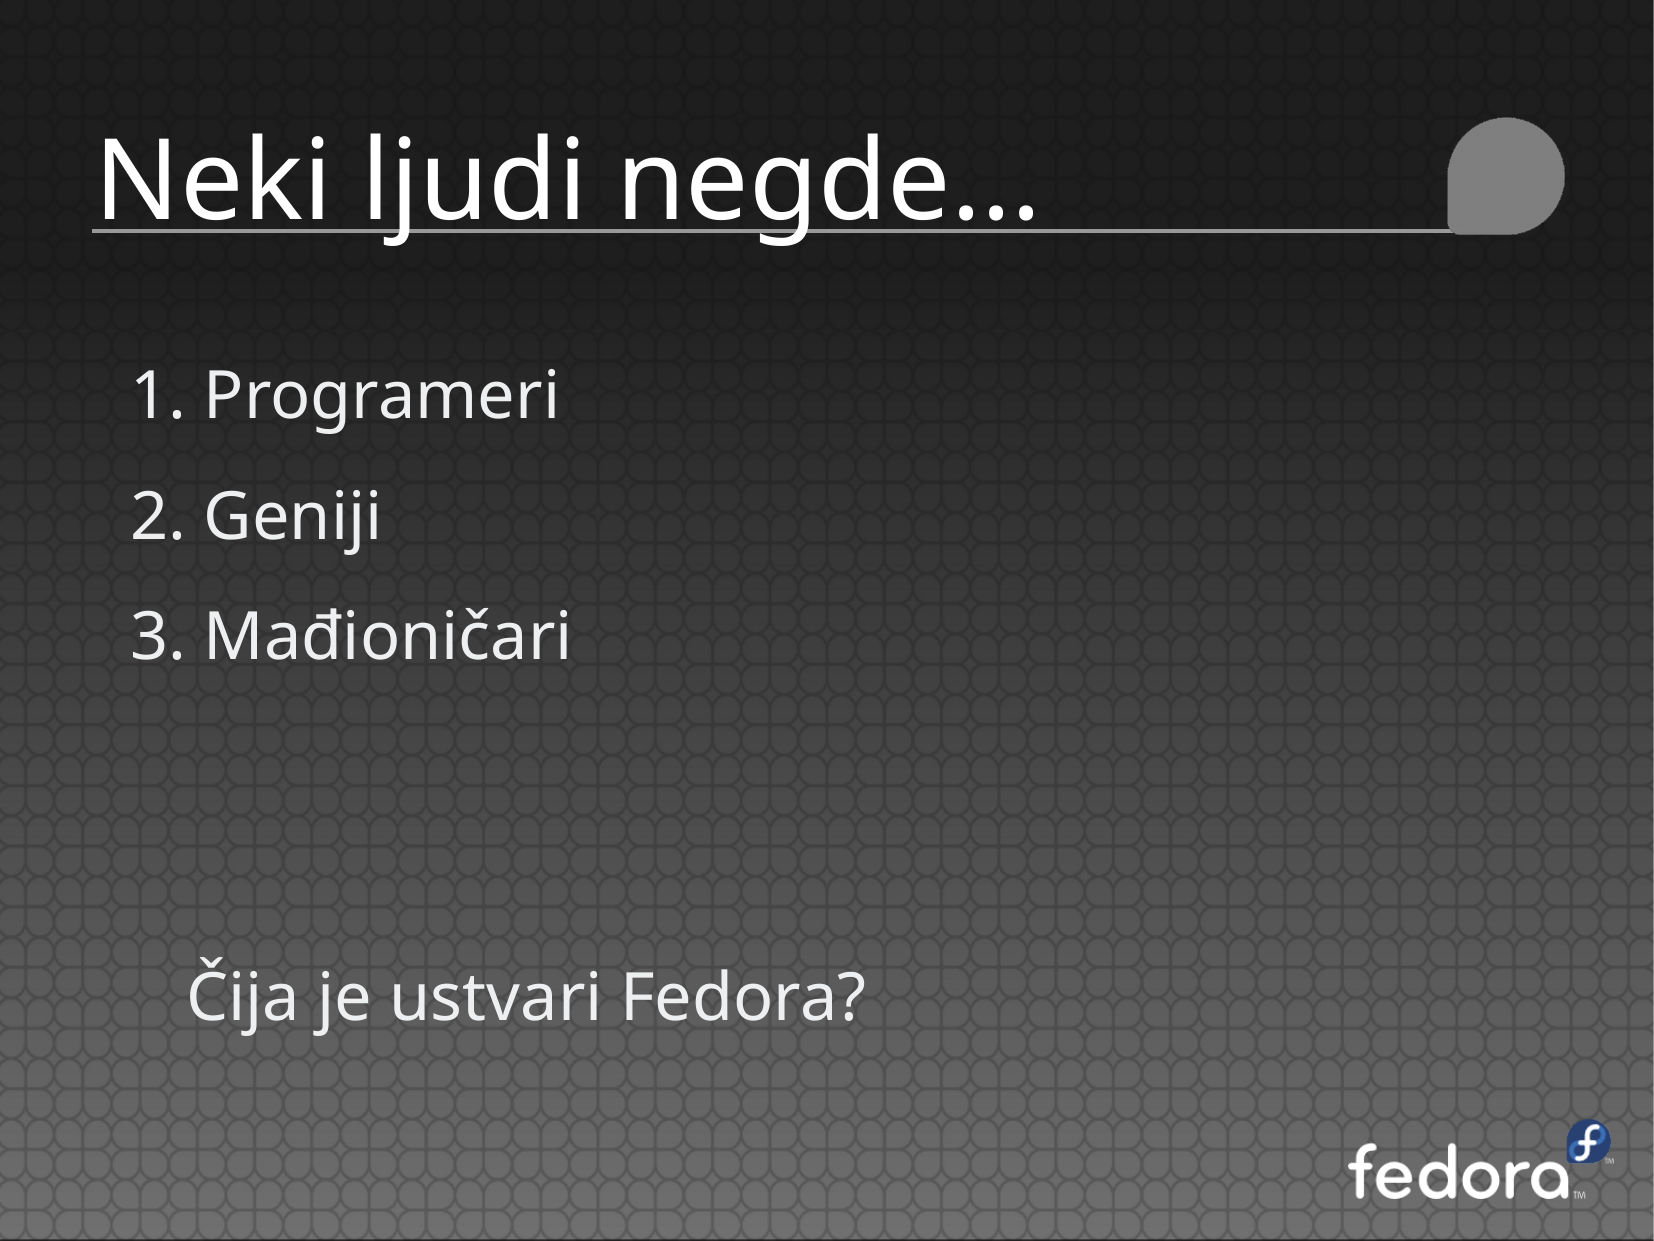

# Neki ljudi negde...
 Programeri
 Geniji
 Mađioničari
Čija je ustvari Fedora?